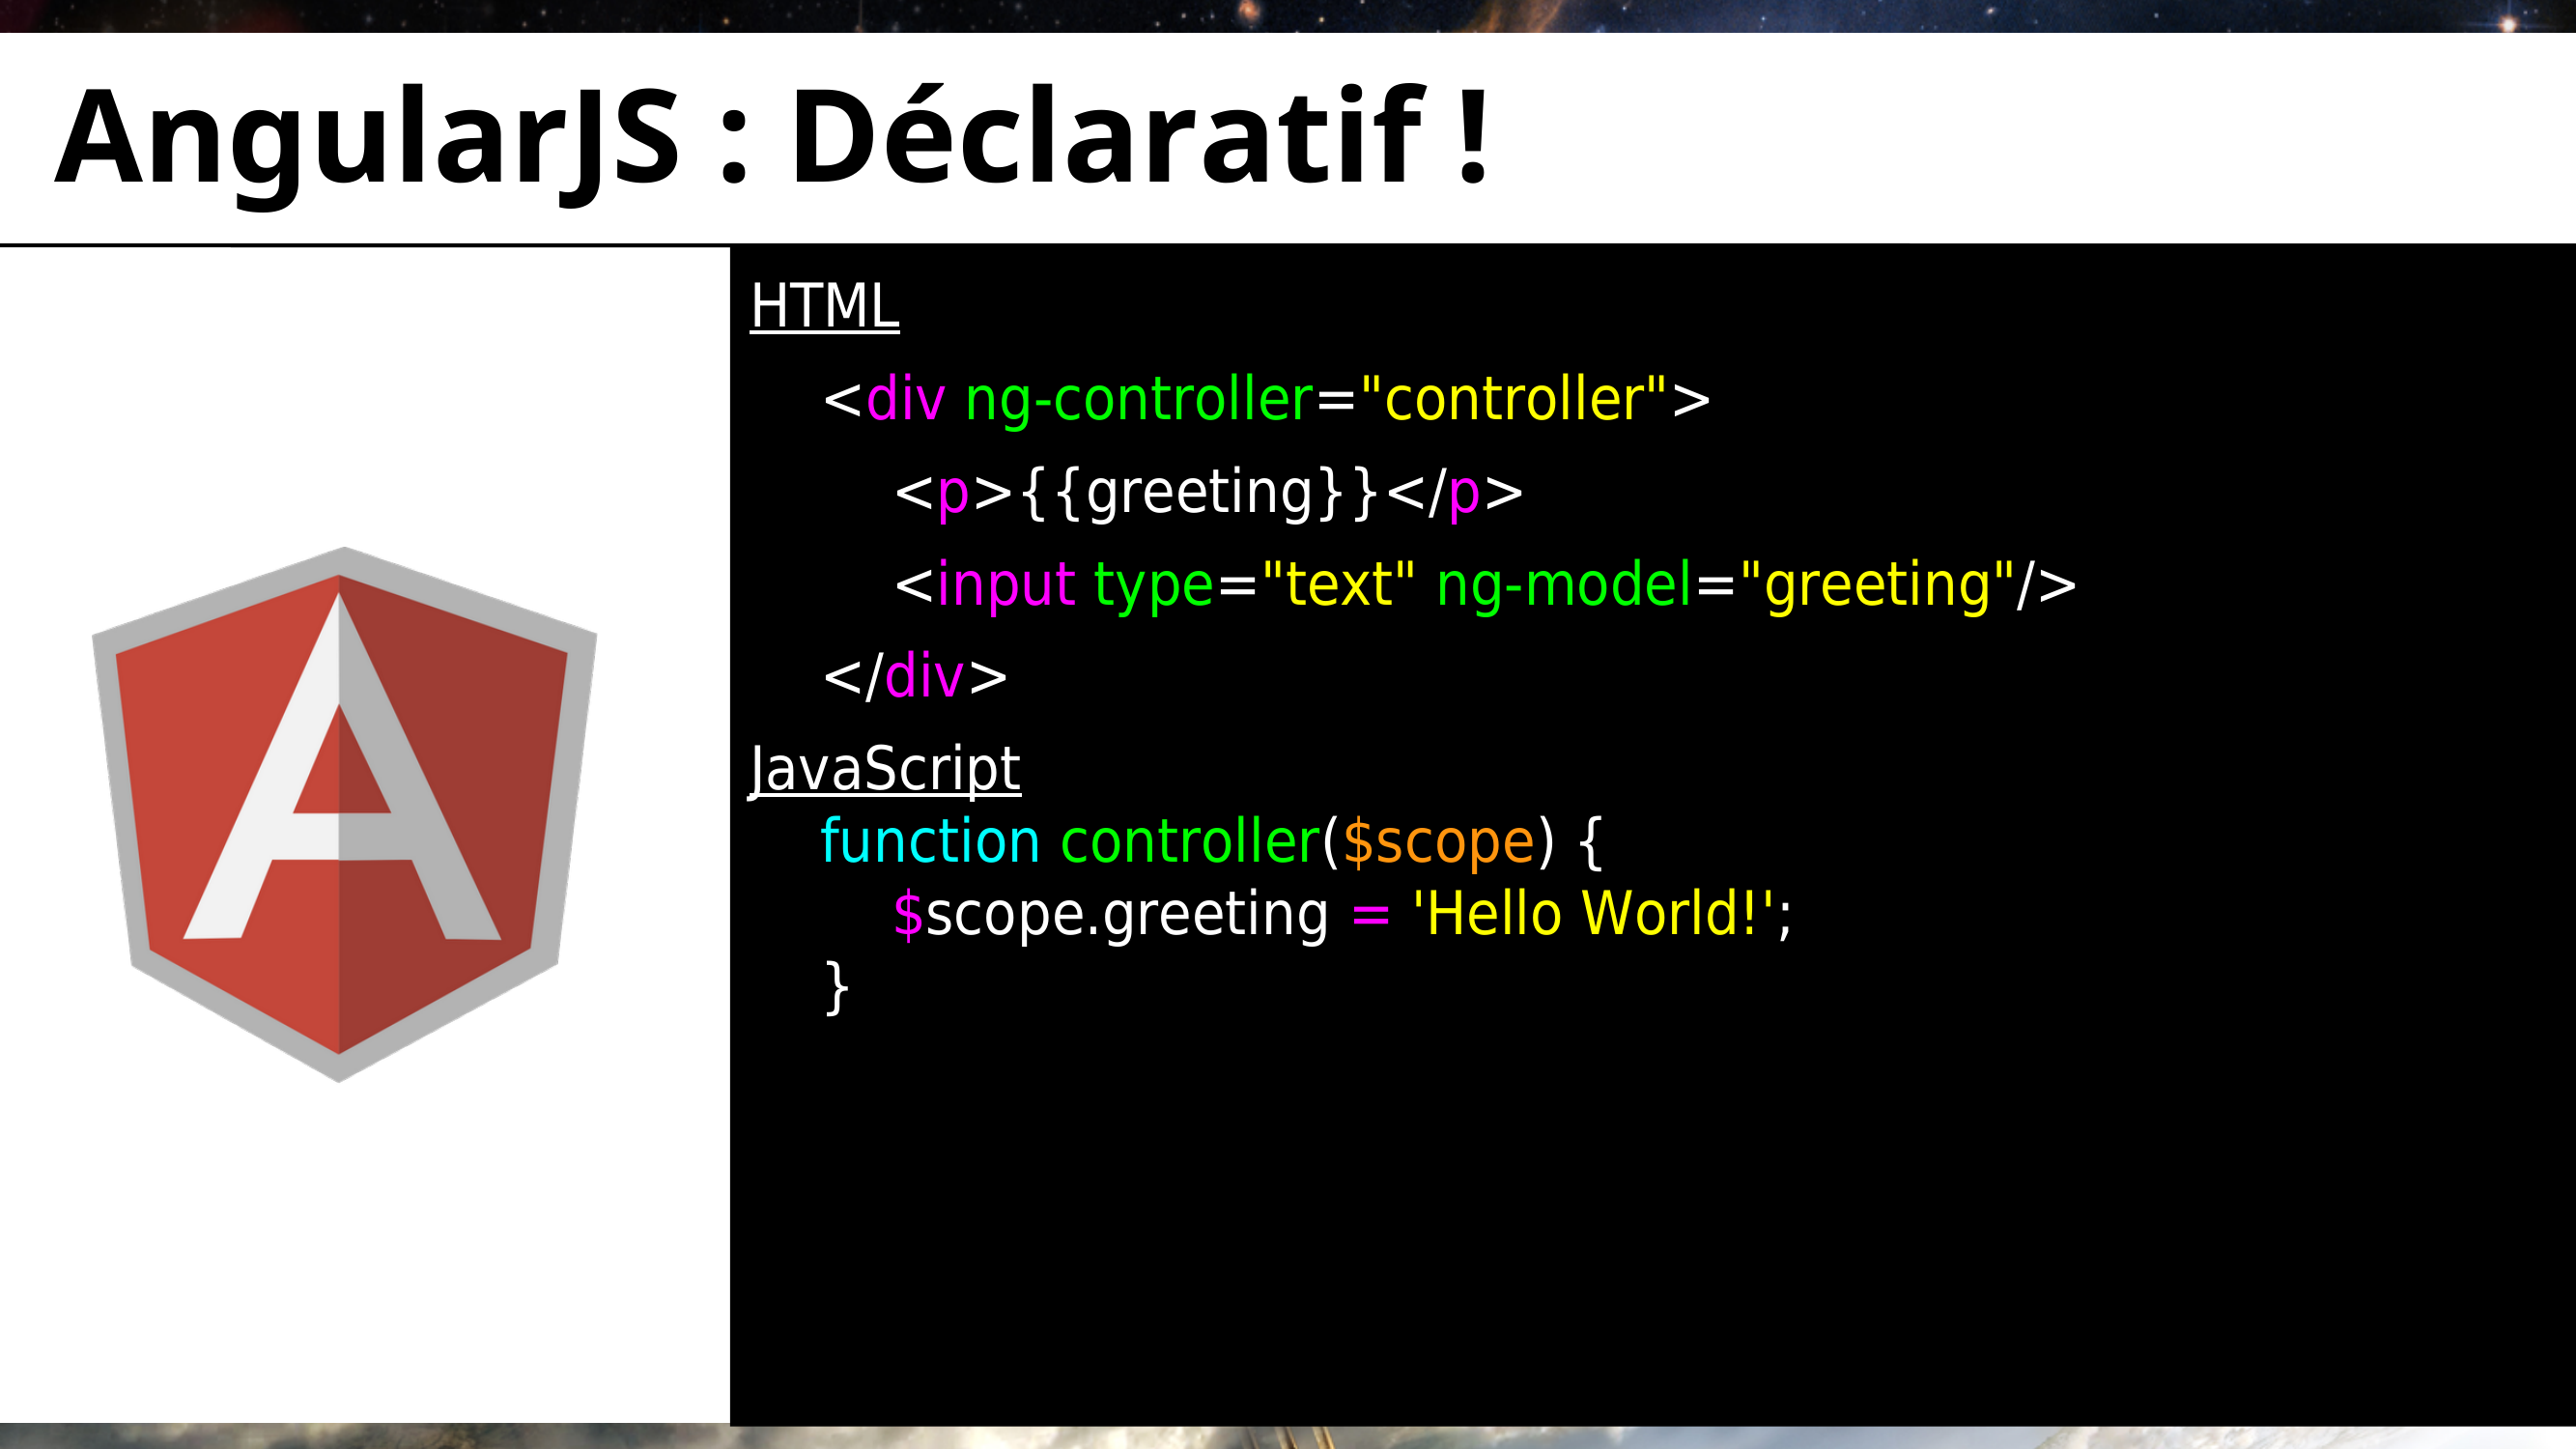

AngularJS : Déclaratif !
HTML
	<div ng-controller="controller">
		<p>{{greeting}}</p>
		<input type="text" ng-model="greeting"/>
	</div>
JavaScript
	function controller($scope) {
		$scope.greeting = 'Hello World!';
	}